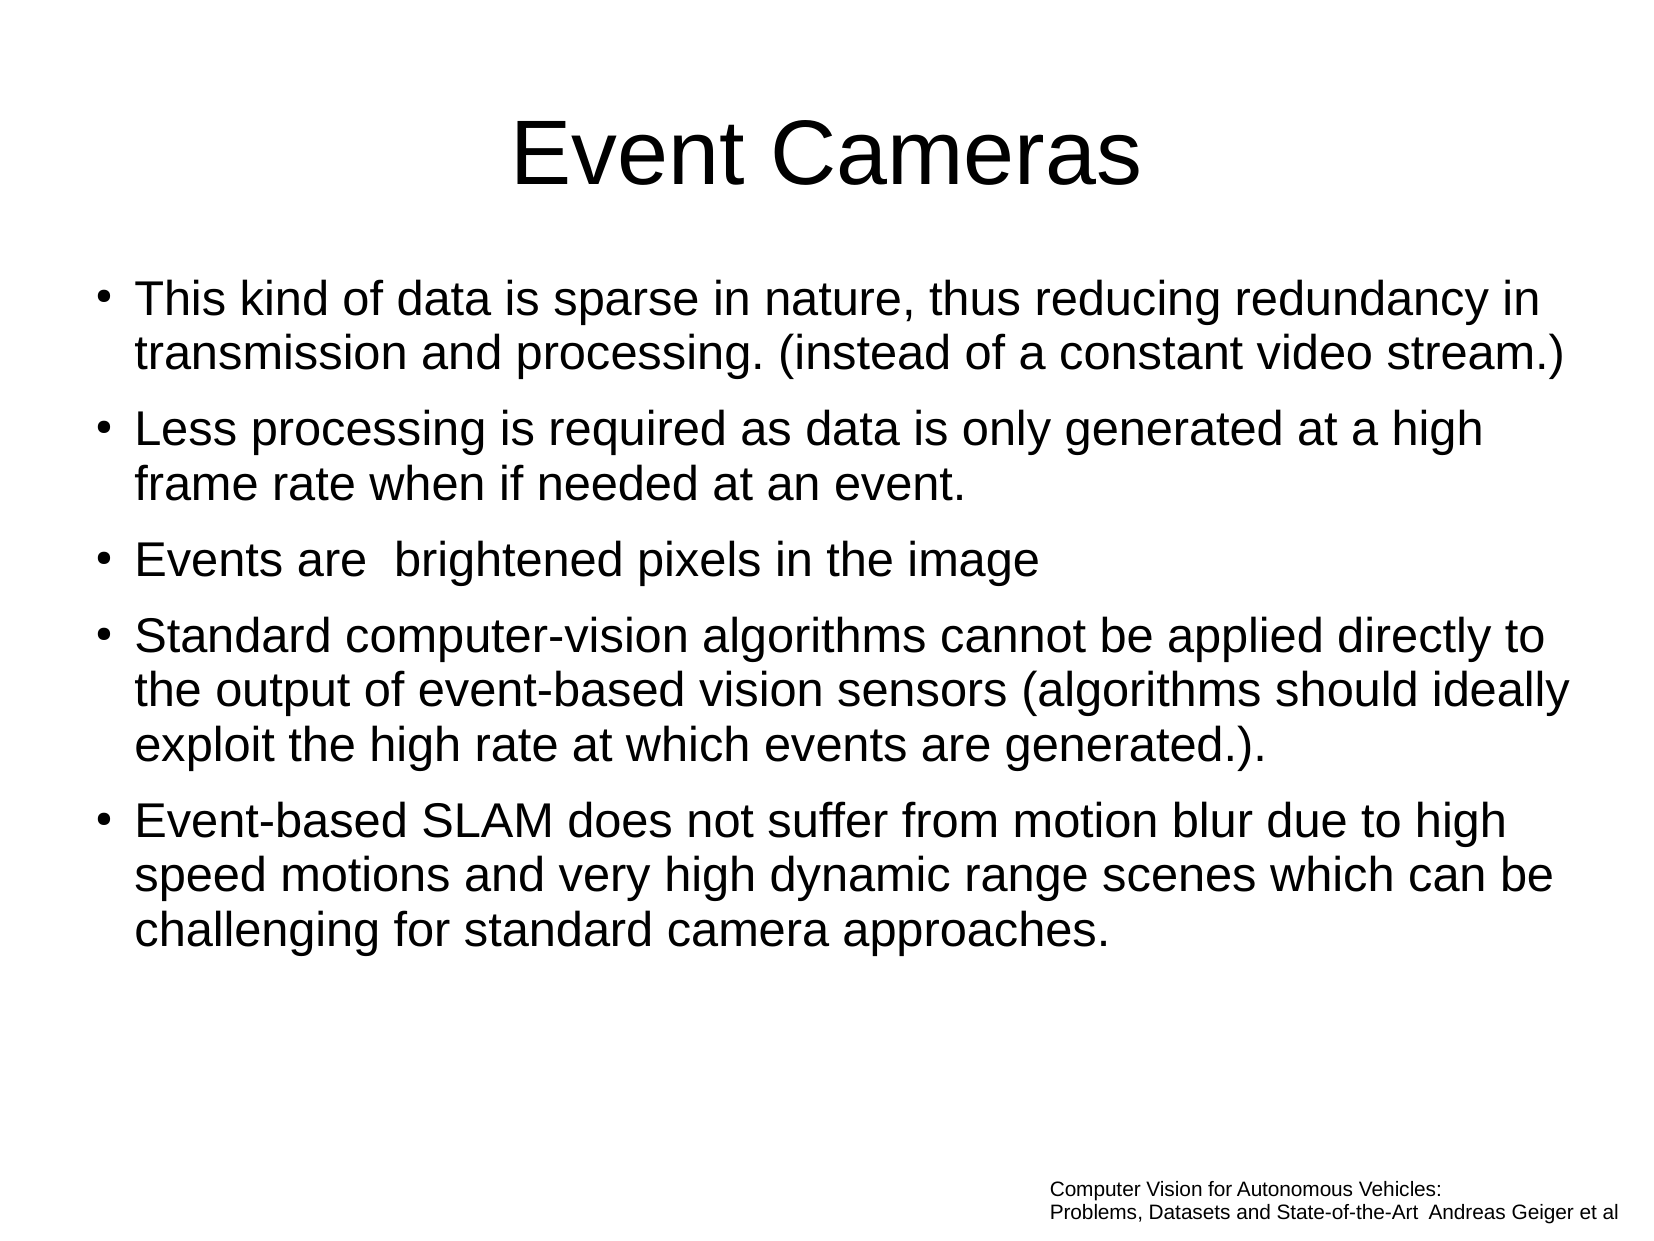

# Event Cameras
This kind of data is sparse in nature, thus reducing redundancy in transmission and processing. (instead of a constant video stream.)
Less processing is required as data is only generated at a high frame rate when if needed at an event.
Events are brightened pixels in the image
Standard computer-vision algorithms cannot be applied directly to the output of event-based vision sensors (algorithms should ideally exploit the high rate at which events are generated.).
Event-based SLAM does not suffer from motion blur due to high speed motions and very high dynamic range scenes which can be challenging for standard camera approaches.
Computer Vision for Autonomous Vehicles:
Problems, Datasets and State-of-the-Art Andreas Geiger et al